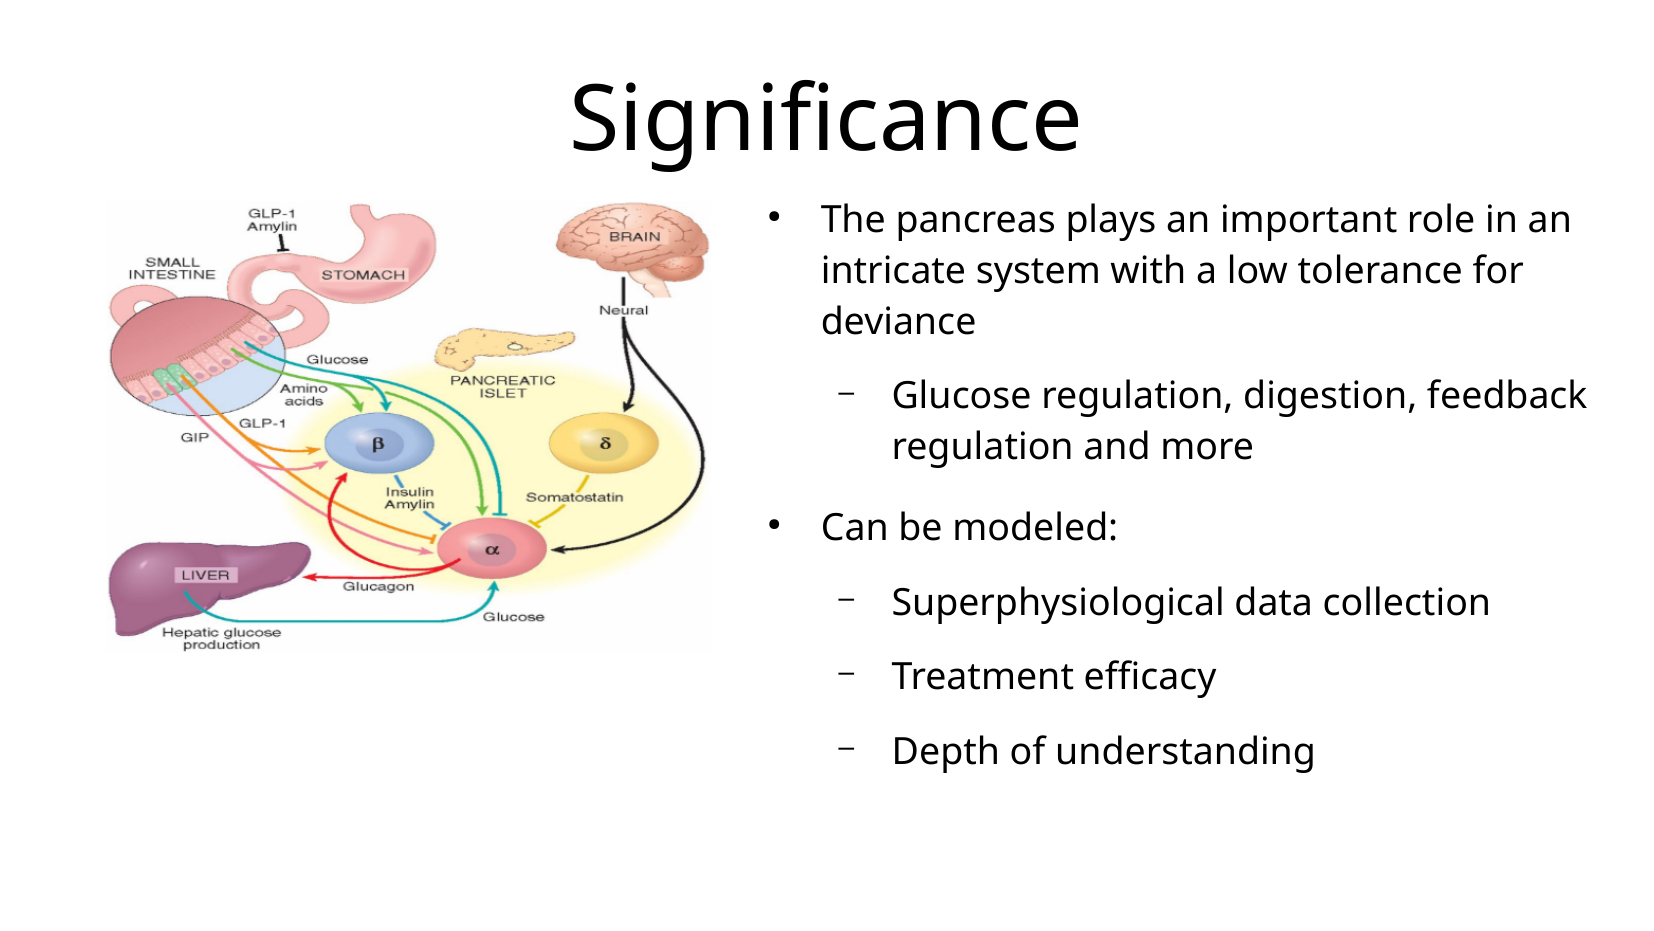

# Significance
The pancreas plays an important role in an intricate system with a low tolerance for deviance
Glucose regulation, digestion, feedback regulation and more
Can be modeled:
Superphysiological data collection
Treatment efficacy
Depth of understanding